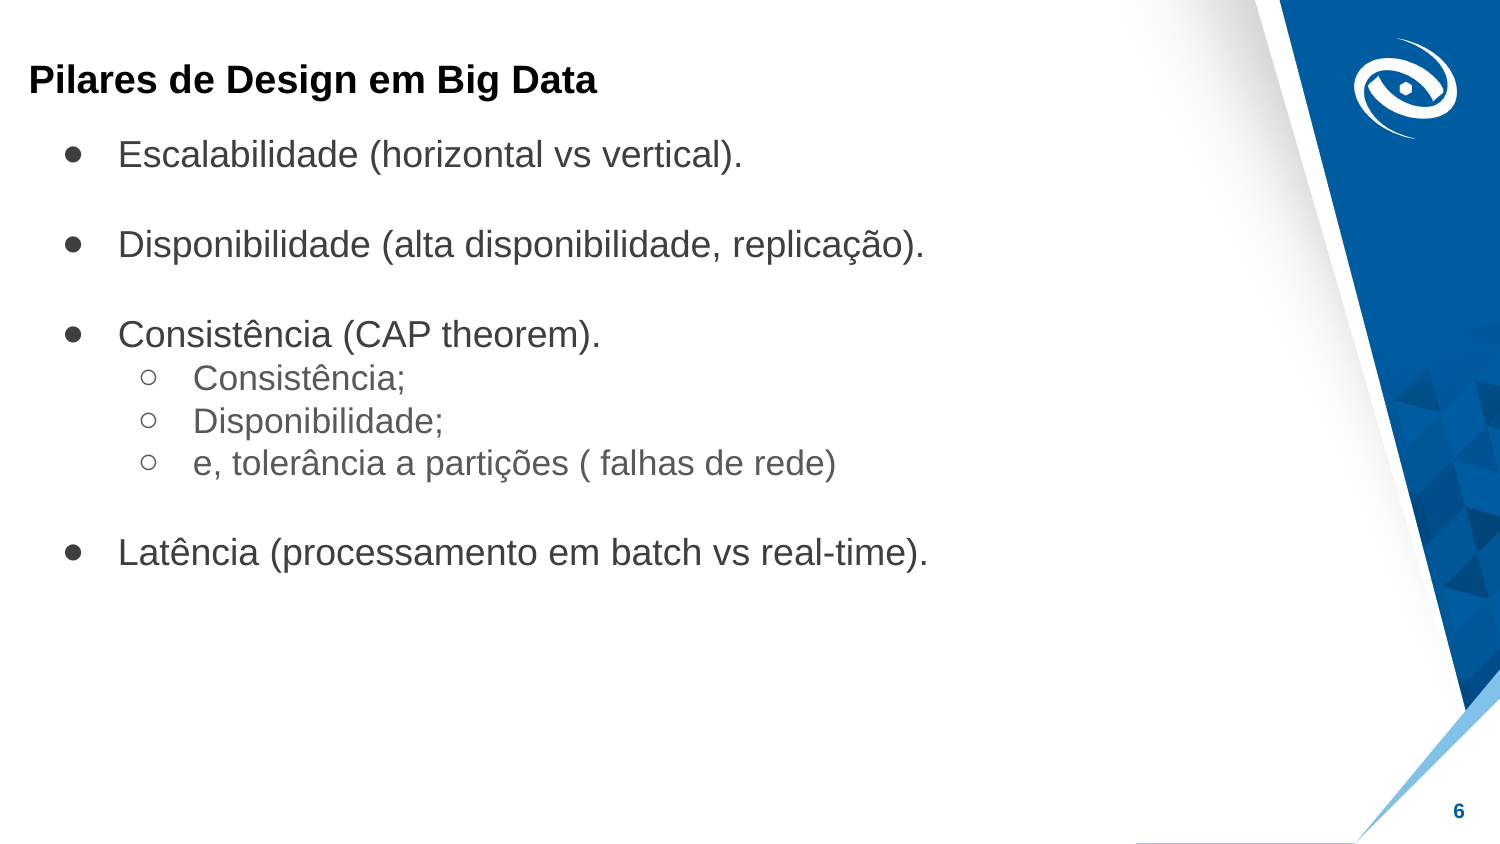

# Pilares de Design em Big Data
Escalabilidade (horizontal vs vertical).
Disponibilidade (alta disponibilidade, replicação).
Consistência (CAP theorem).
Consistência;
Disponibilidade;
e, tolerância a partições ( falhas de rede)
Latência (processamento em batch vs real-time).